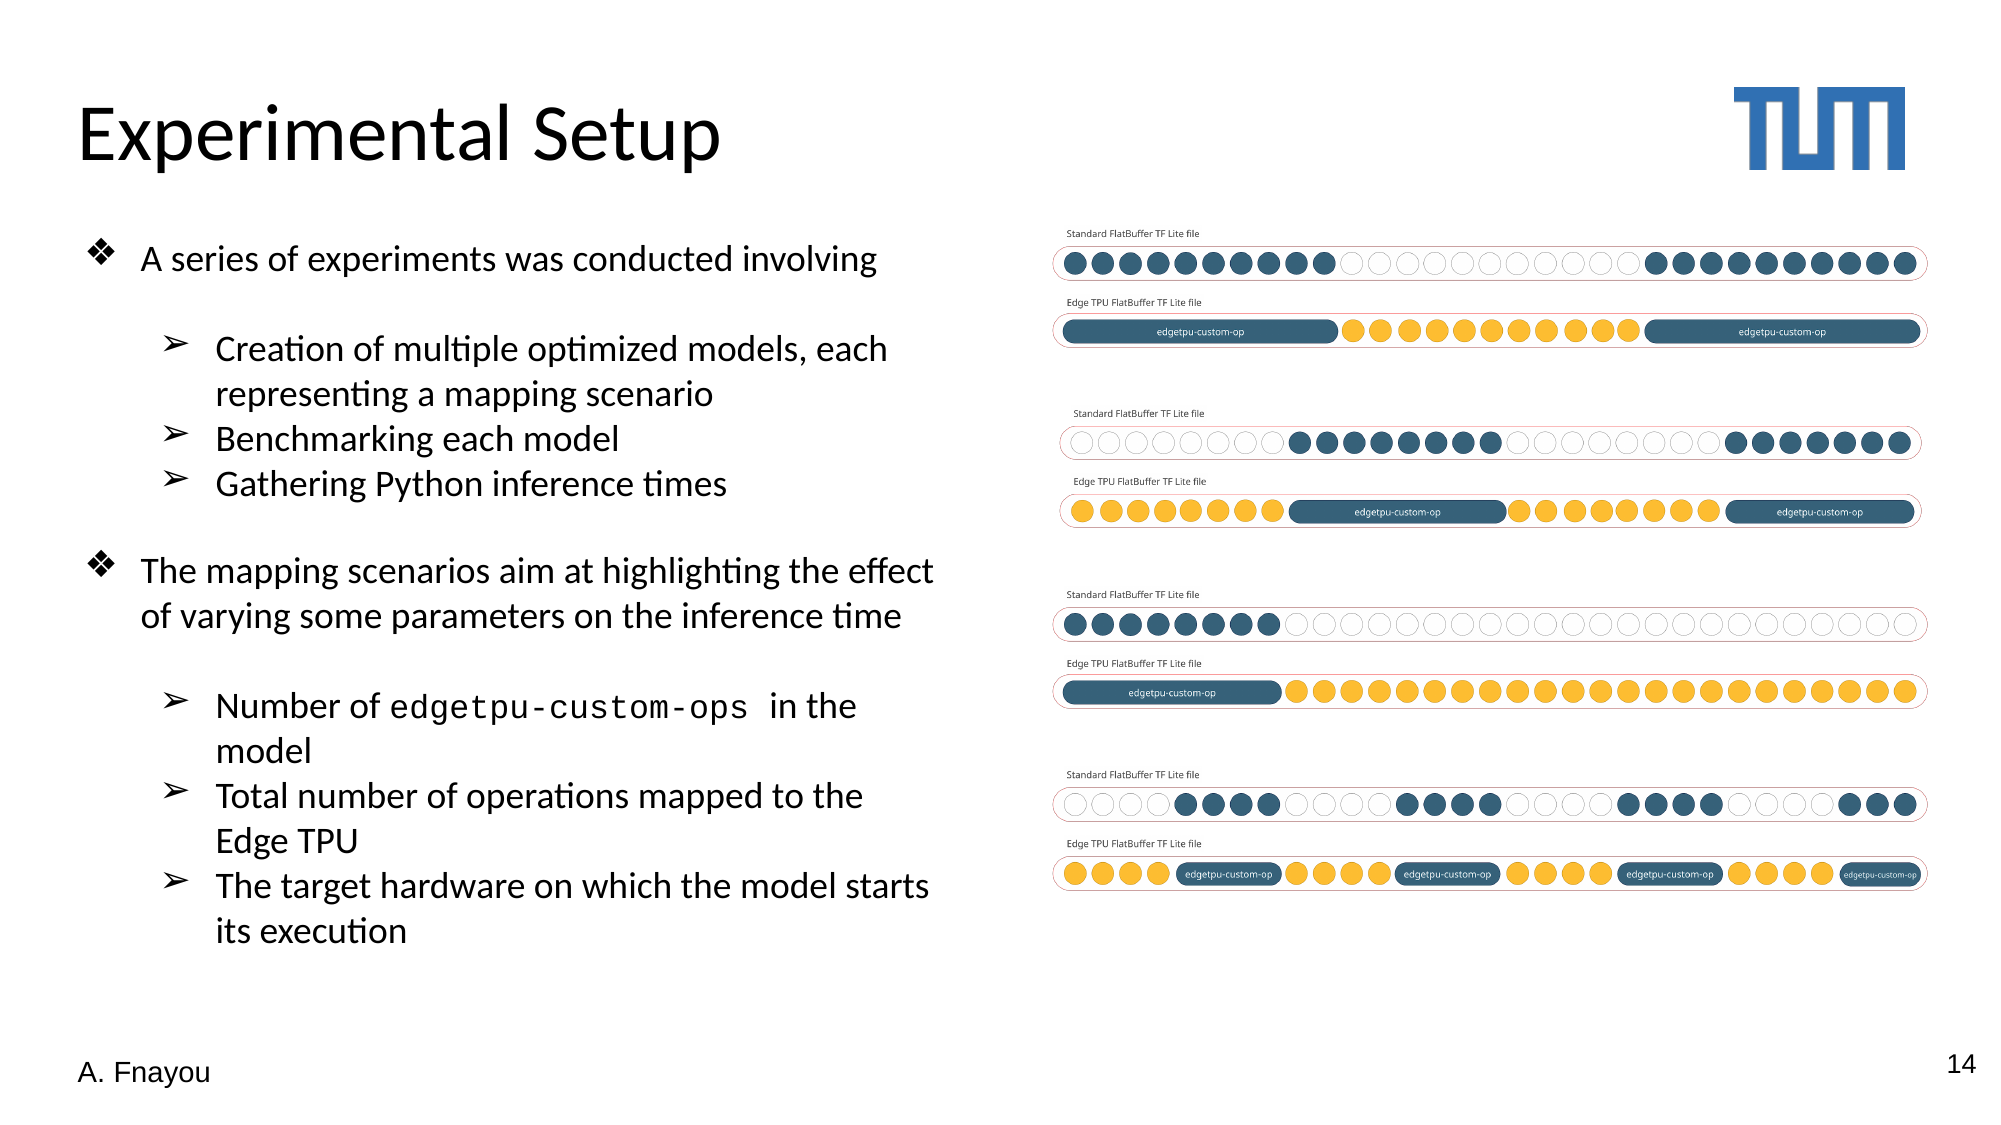

Experimental Setup
A series of experiments was conducted involving
Creation of multiple optimized models, each representing a mapping scenario
Benchmarking each model
Gathering Python inference times
The mapping scenarios aim at highlighting the effect of varying some parameters on the inference time
Number of edgetpu-custom-ops in the model
Total number of operations mapped to the Edge TPU
The target hardware on which the model starts its execution
A. Fnayou